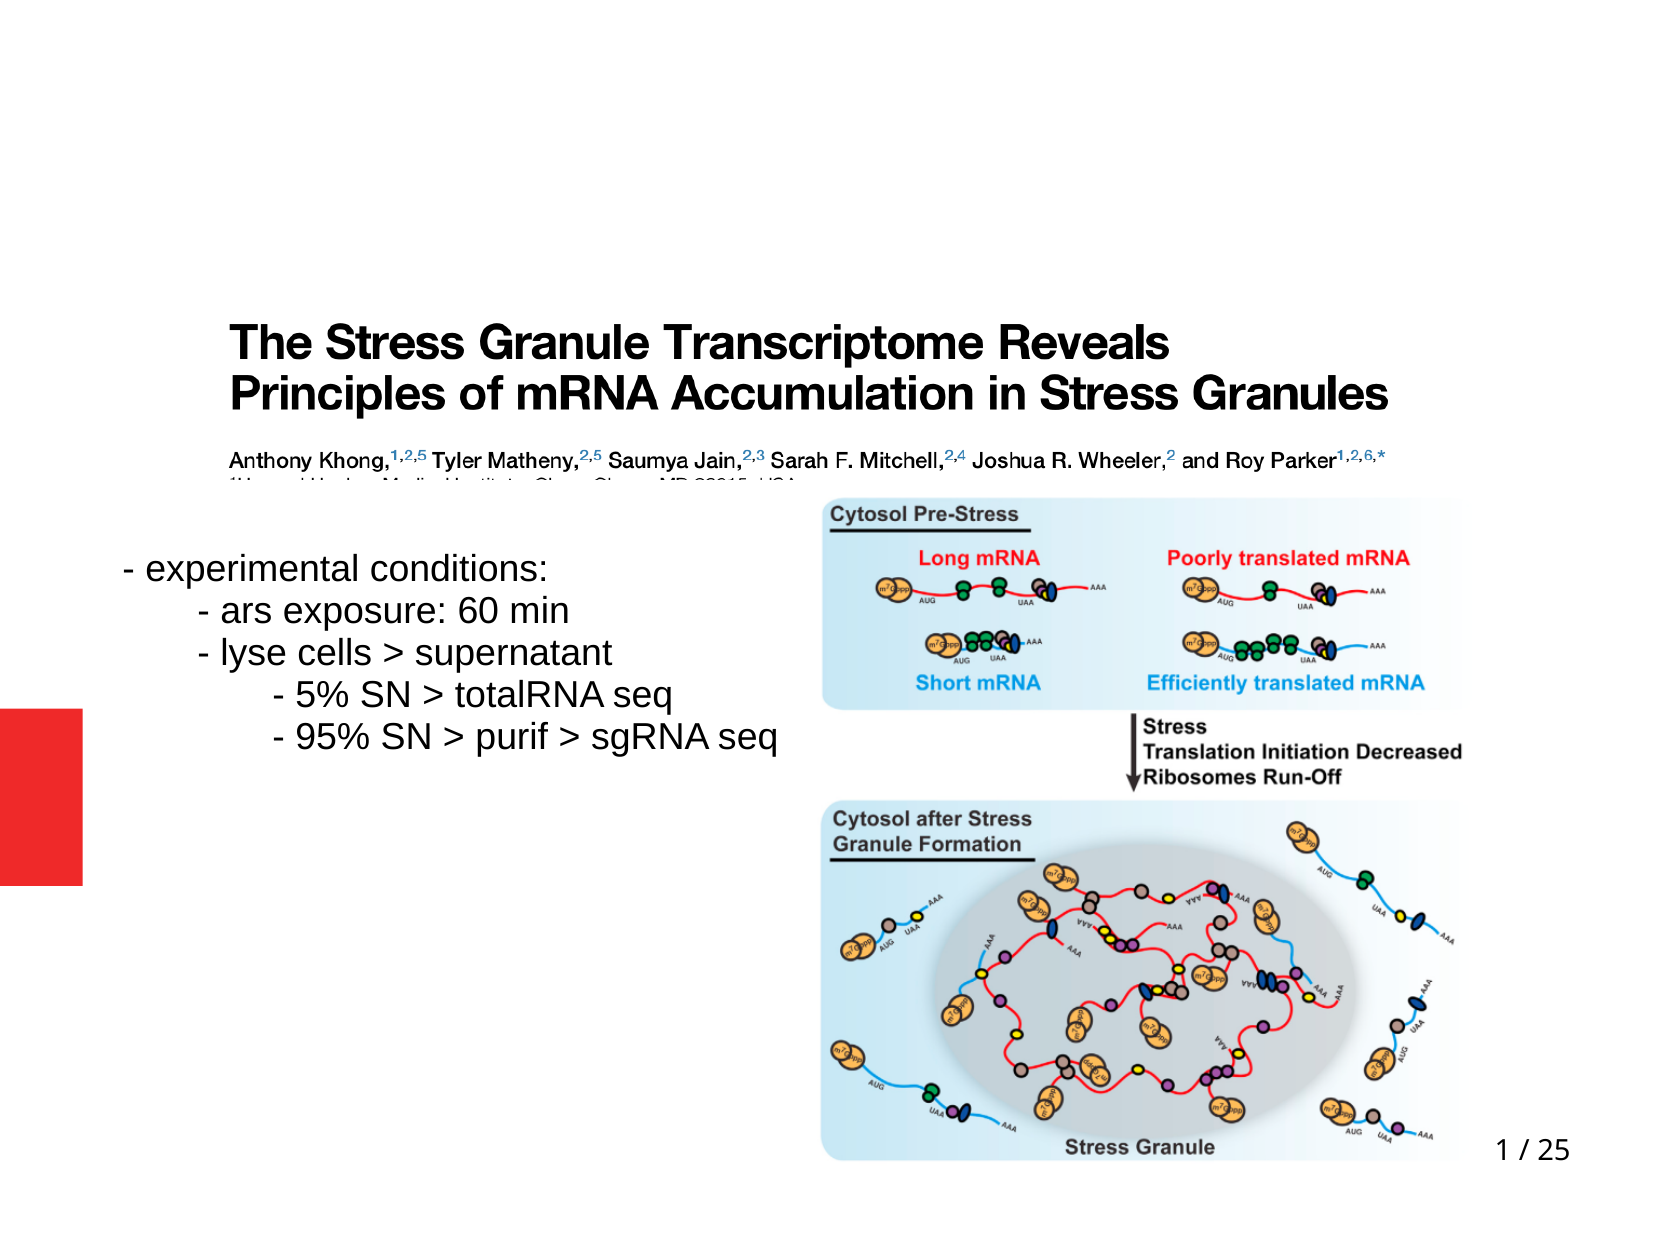

- experimental conditions:
	- ars exposure: 60 min
	- lyse cells > supernatant
		- 5% SN > totalRNA seq
		- 95% SN > purif > sgRNA seq
1